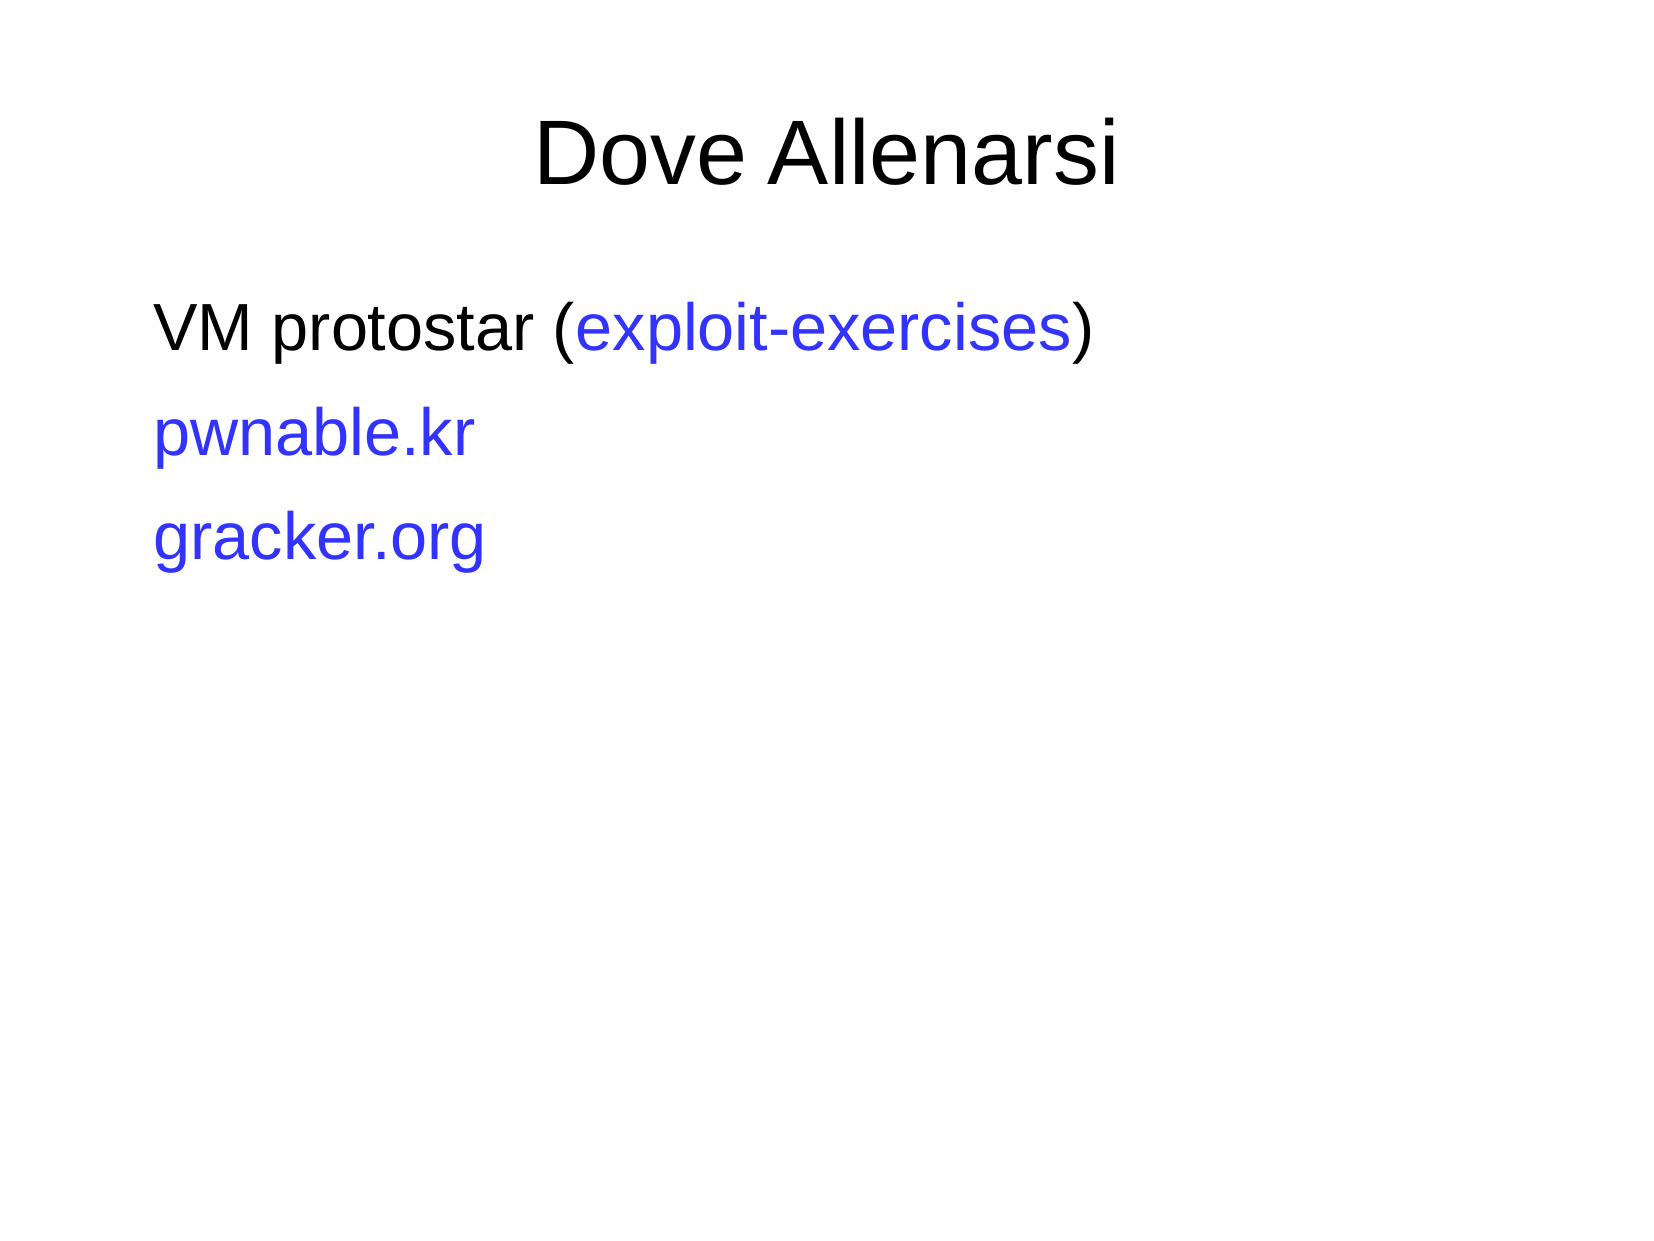

# Dove Allenarsi
VM protostar (exploit-exercises)
pwnable.kr
gracker.org